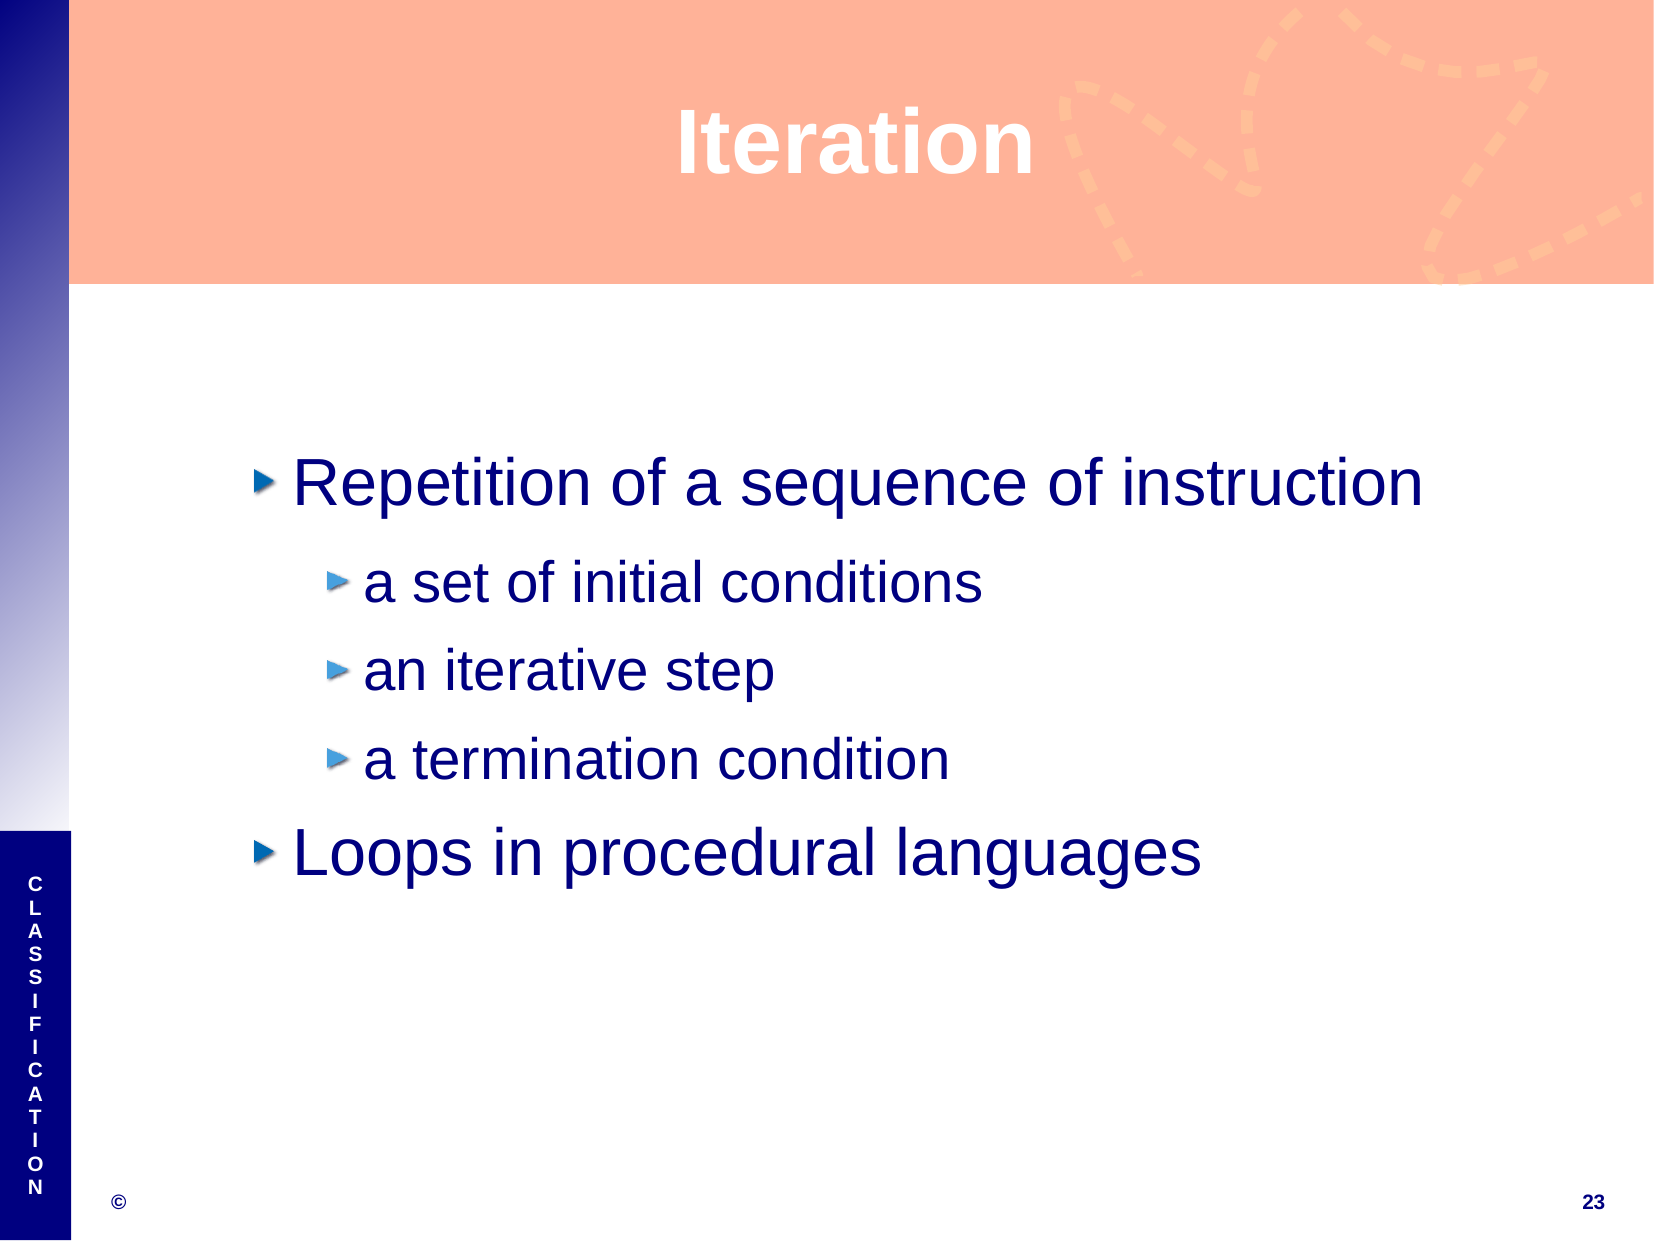

# Iteration
Repetition of a sequence of instruction
a set of initial conditions
an iterative step
a termination condition
Loops in procedural languages
C
L
A
S
S
I
F
I
C
A
T
I
O
N